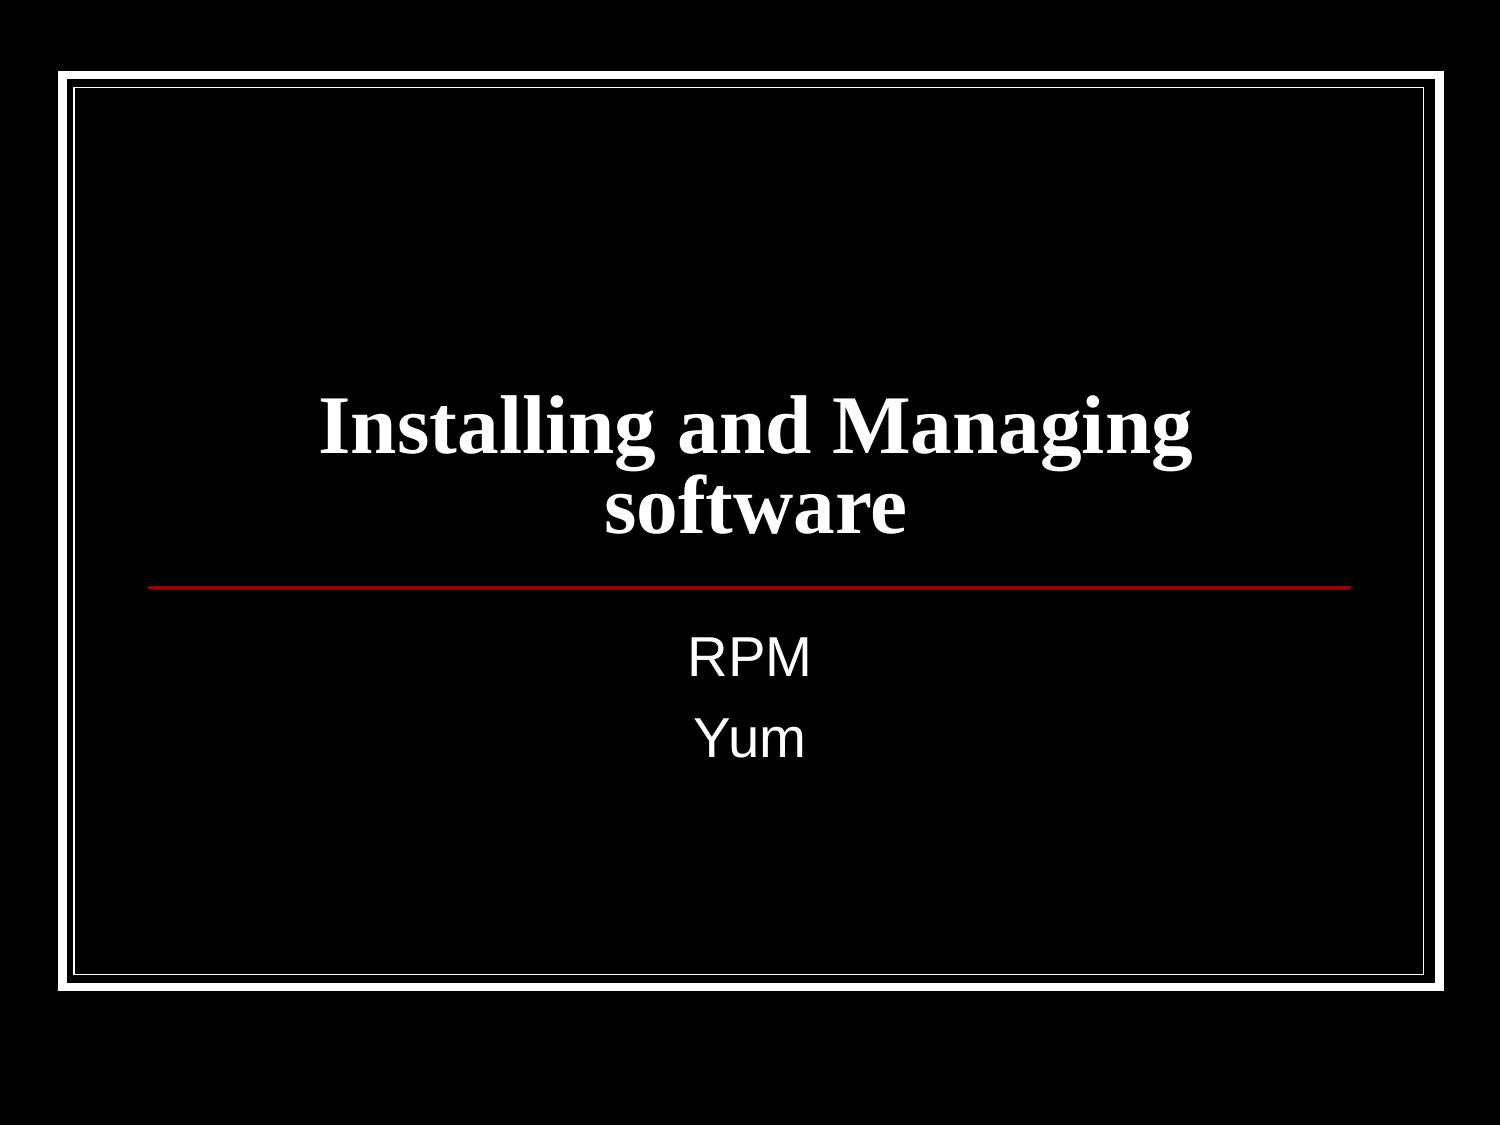

# Installing and Managing software
RPM
Yum